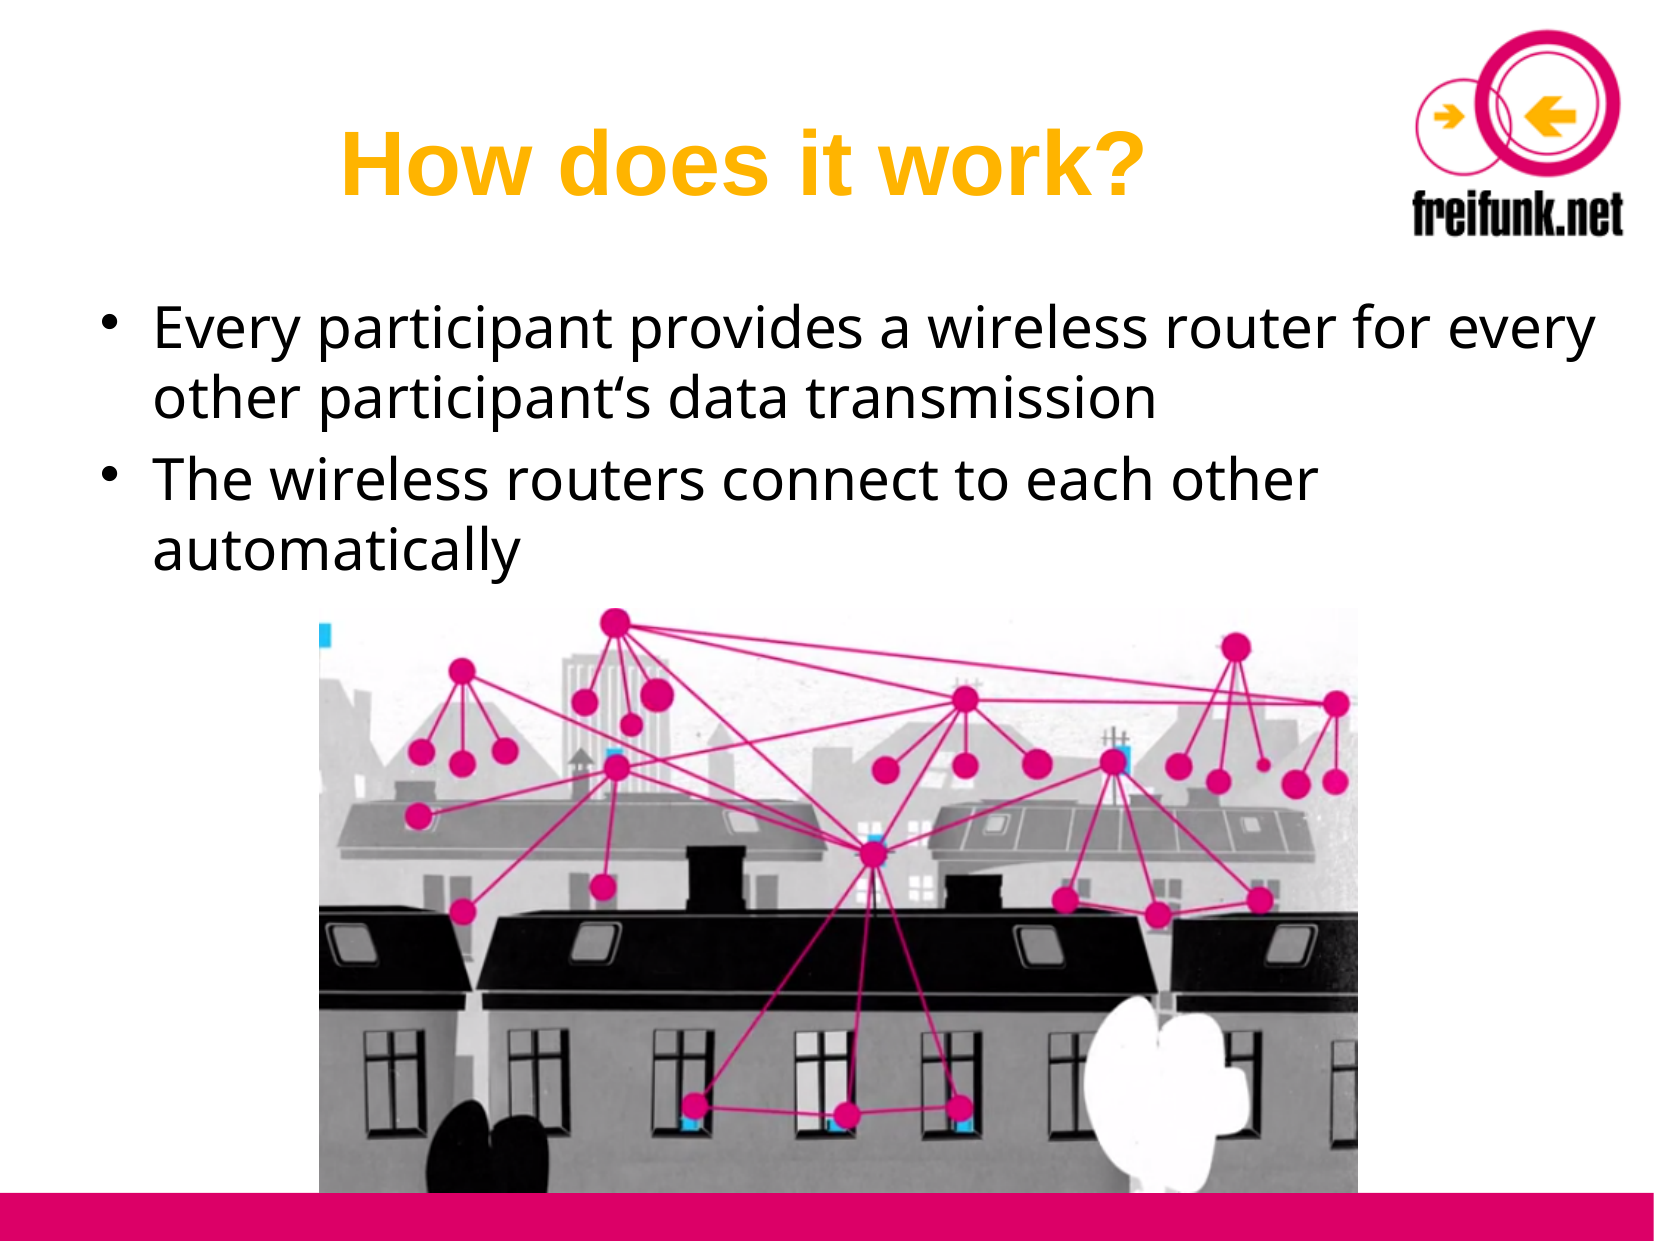

# How does it work?
Every participant provides a wireless router for every other participant‘s data transmission
The wireless routers connect to each other automatically